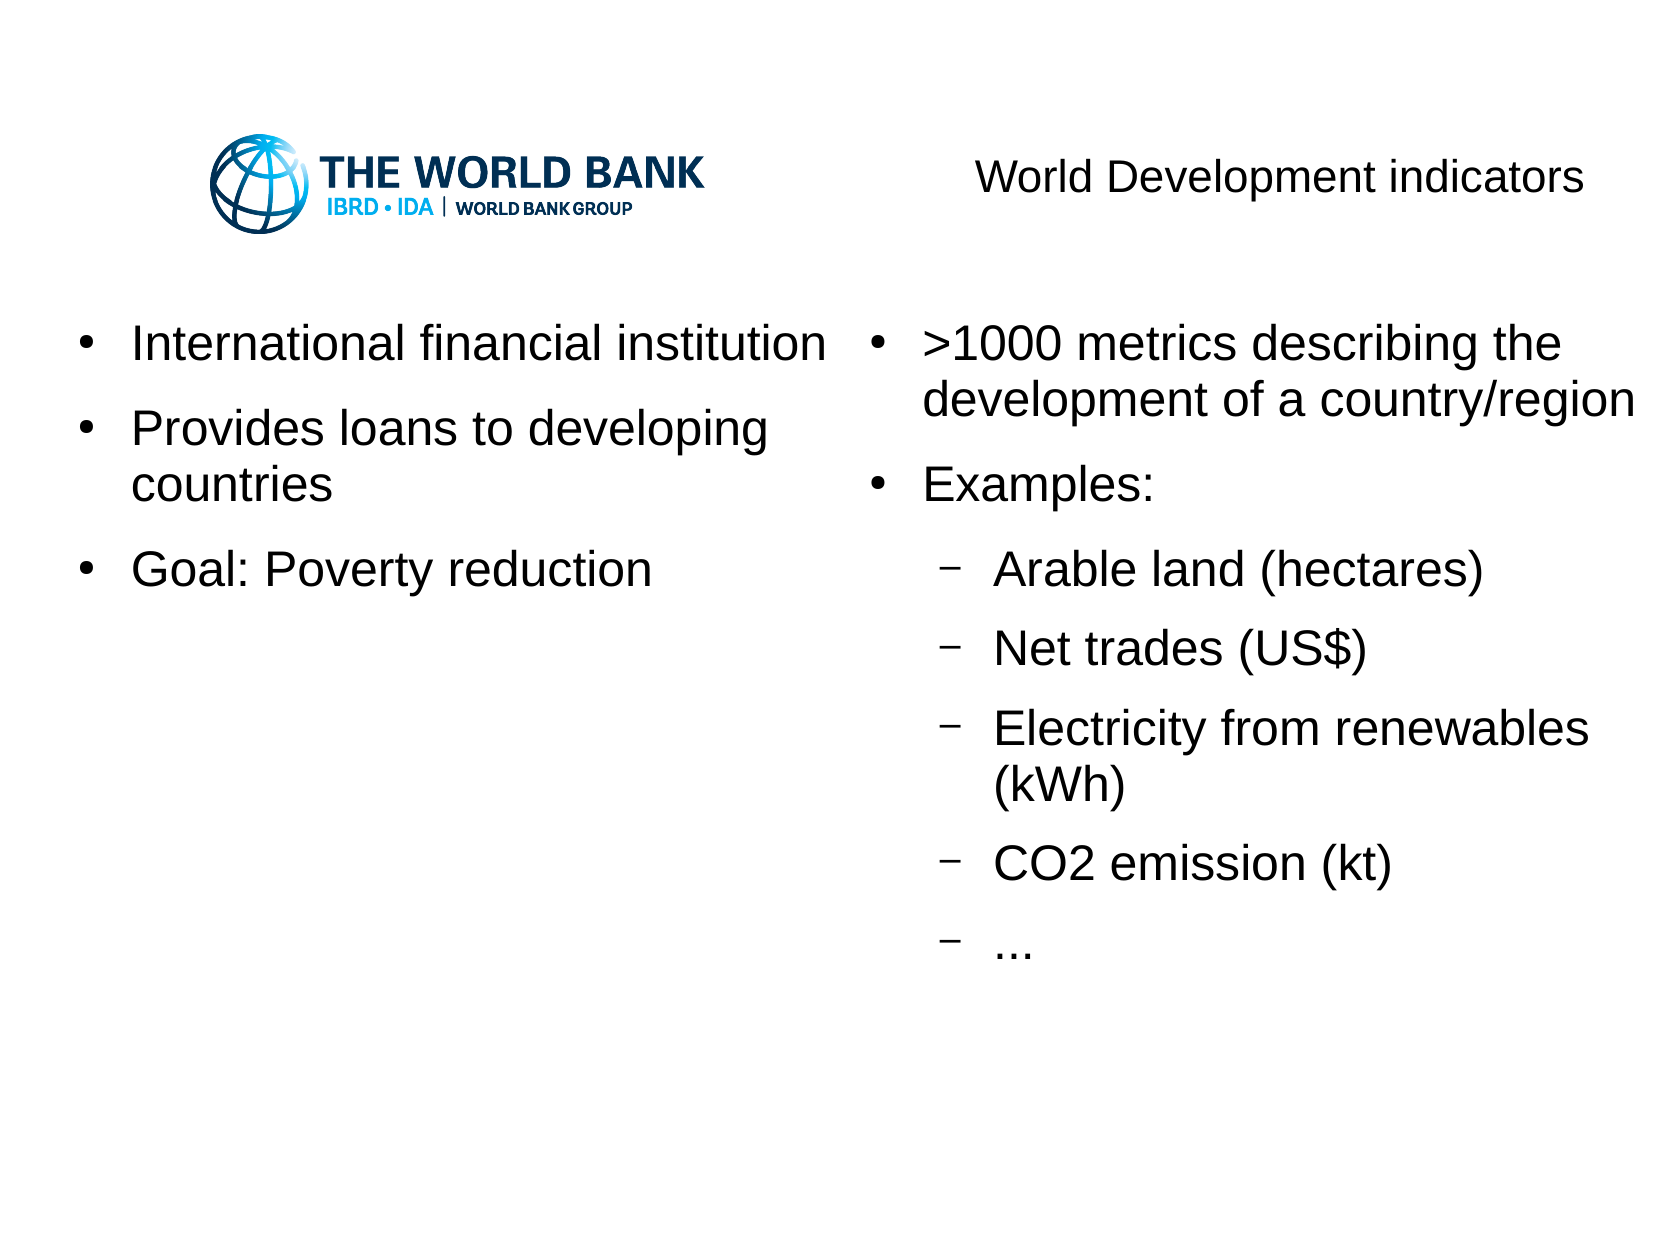

World Development indicators
# International financial institution
Provides loans to developing countries
Goal: Poverty reduction
>1000 metrics describing the development of a country/region
Examples:
Arable land (hectares)
Net trades (US$)
Electricity from renewables (kWh)
CO2 emission (kt)
...